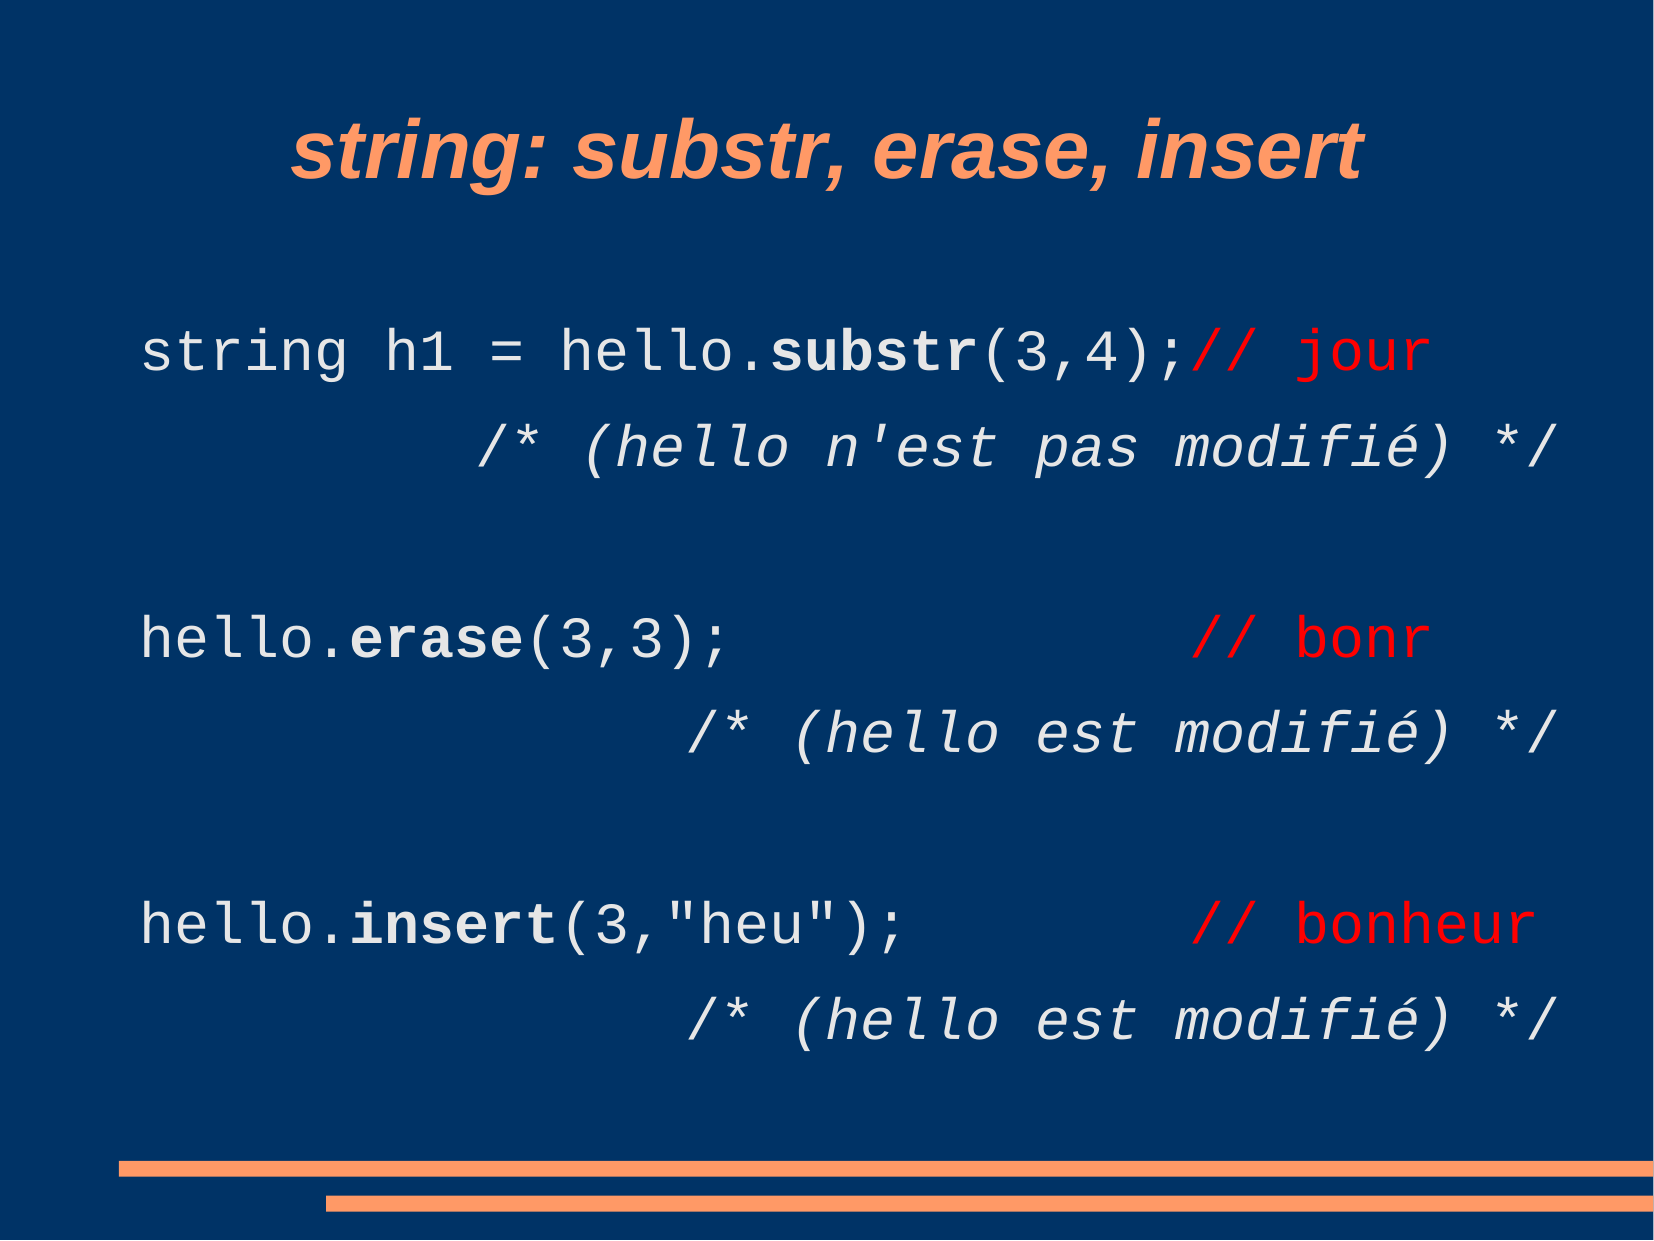

# string: substr, erase, insert
string h1 = hello.substr(3,4);// jour
/* (hello n'est pas modifié) */
hello.erase(3,3); // bonr
/* (hello est modifié) */
hello.insert(3,"heu"); // bonheur
/* (hello est modifié) */